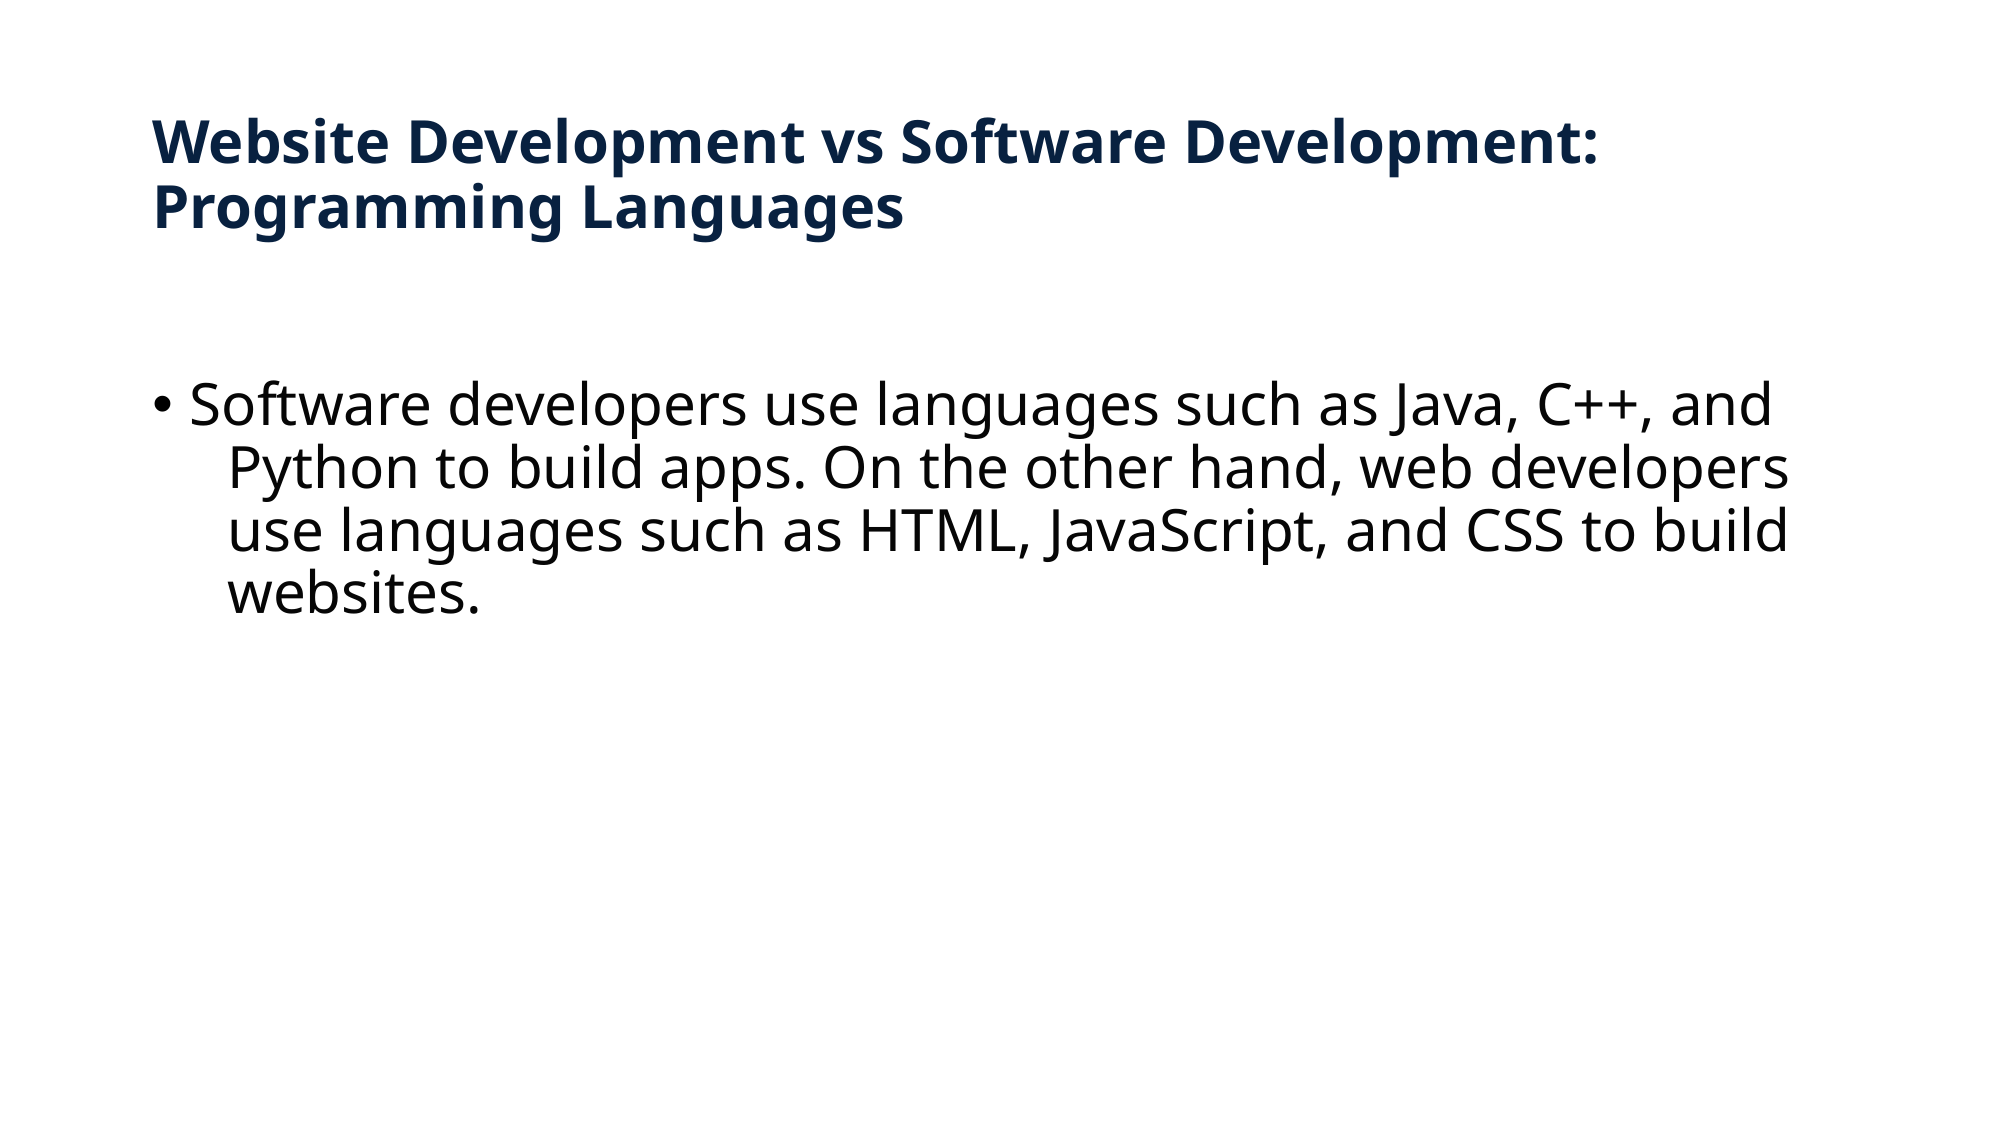

# Website Development vs Software Development: Programming Languages
Software developers use languages such as Java, C++, and Python to build apps. On the other hand, web developers use languages such as HTML, JavaScript, and CSS to build websites.